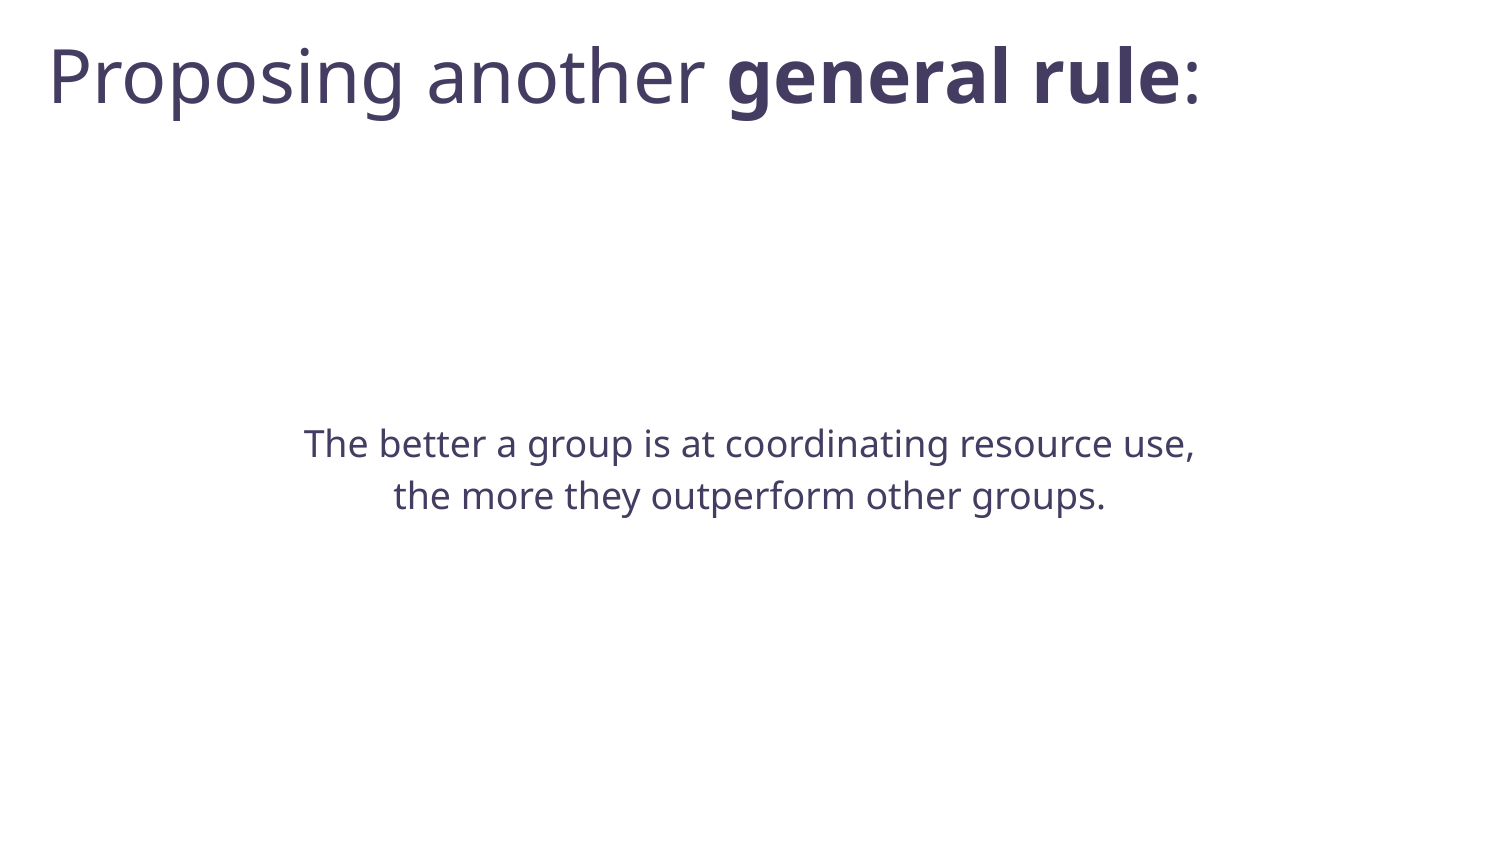

Proposing another general rule:
# The better a group is at coordinating resource use, the more they outperform other groups.